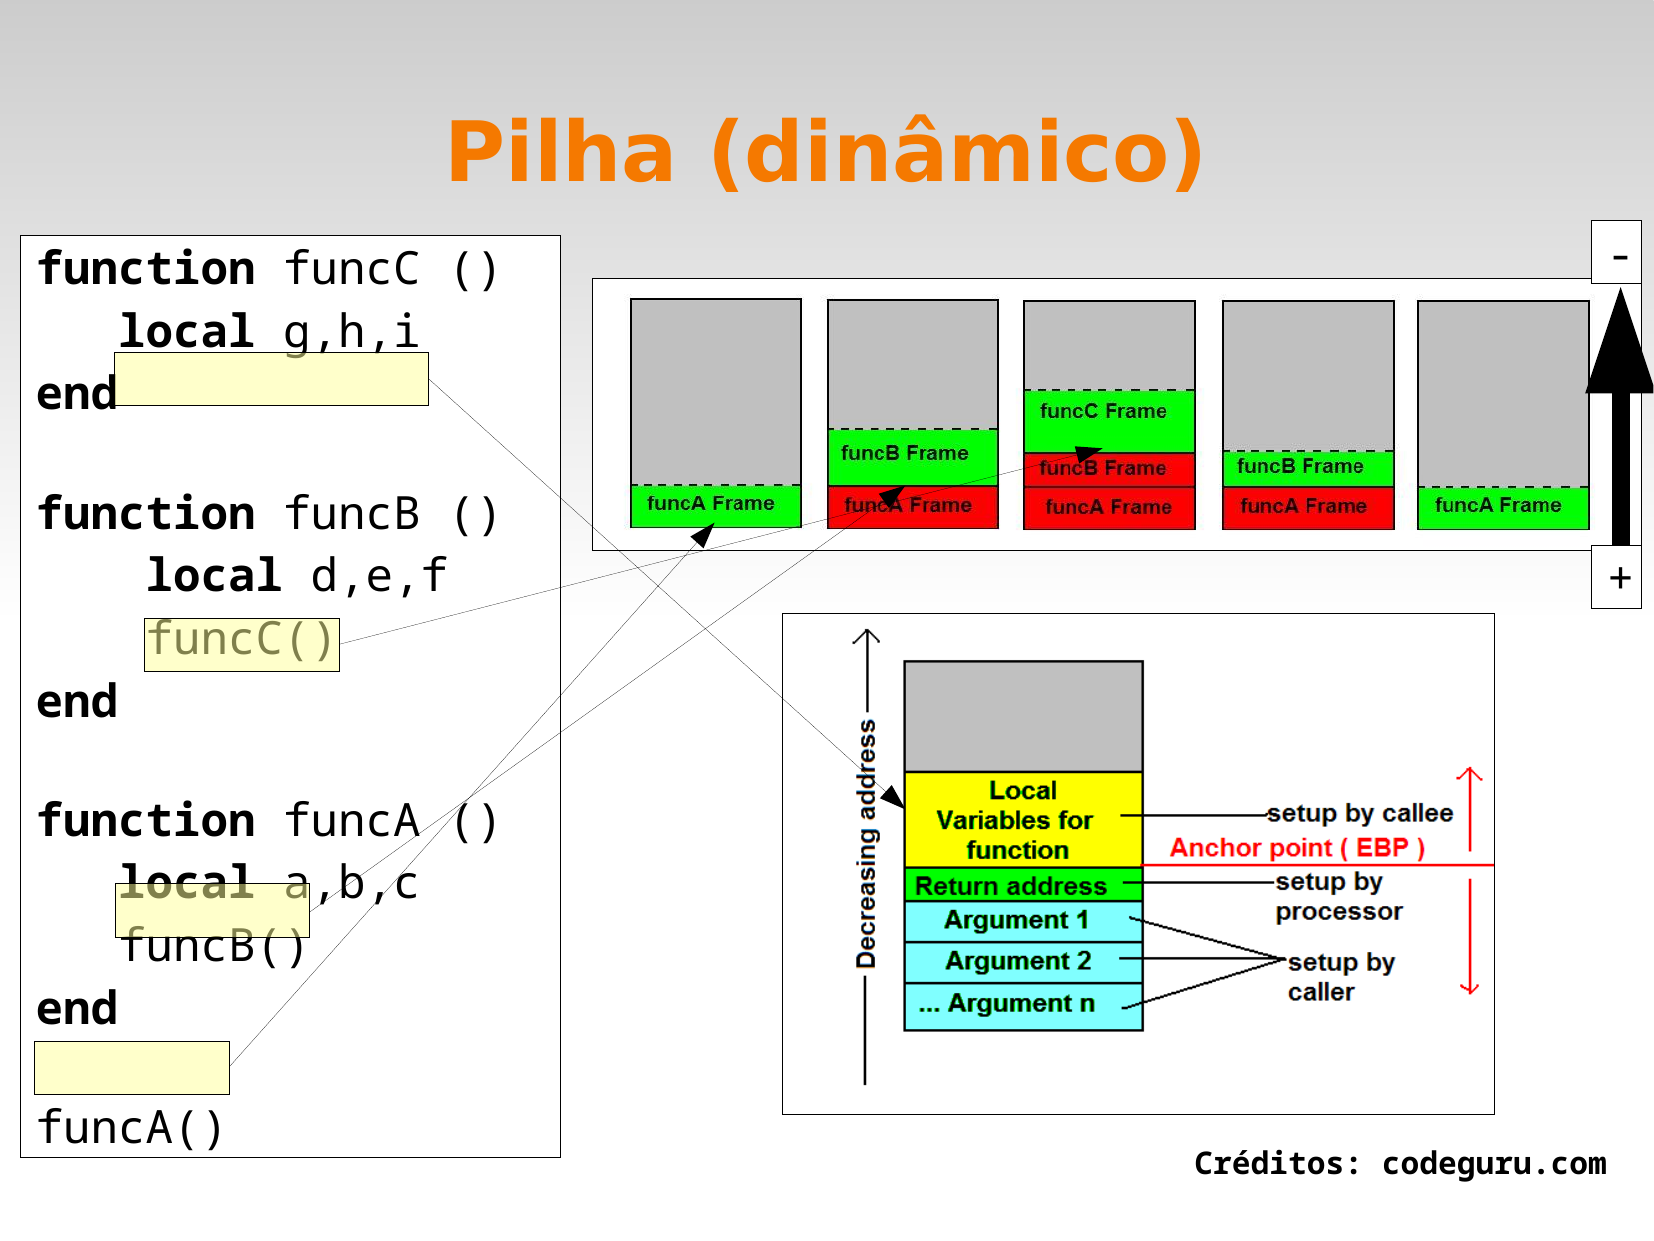

# Pilha (dinâmico)
-
function funcC ()
 local g,h,i
end
function funcB ()
 local d,e,f
 funcC()
end
function funcA ()
 local a,b,c
 funcB()
end
funcA()
+
Créditos: codeguru.com